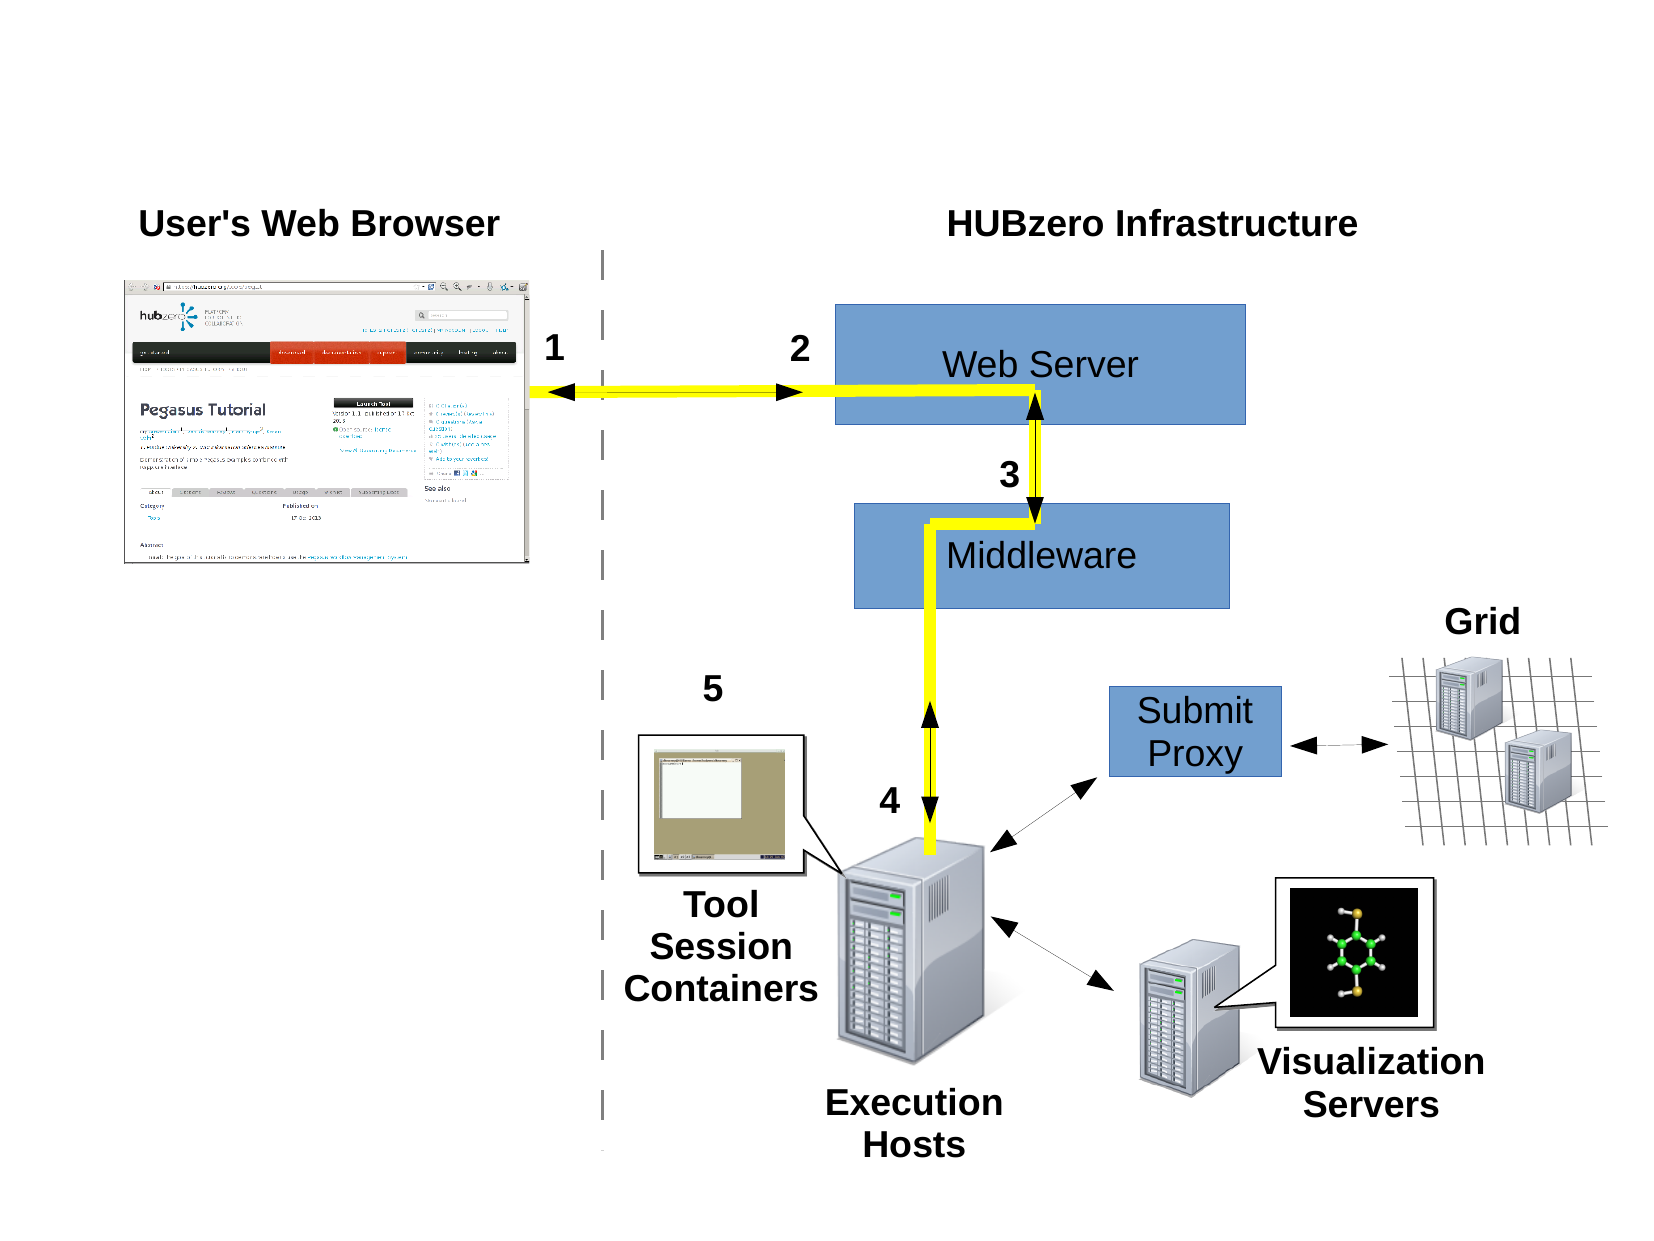

User's Web Browser
HUBzero Infrastructure
Web Server
1
2
3
Middleware
Grid
5
Submit
Proxy
4
Tool
Session
Containers
Visualization
Servers
Execution Hosts